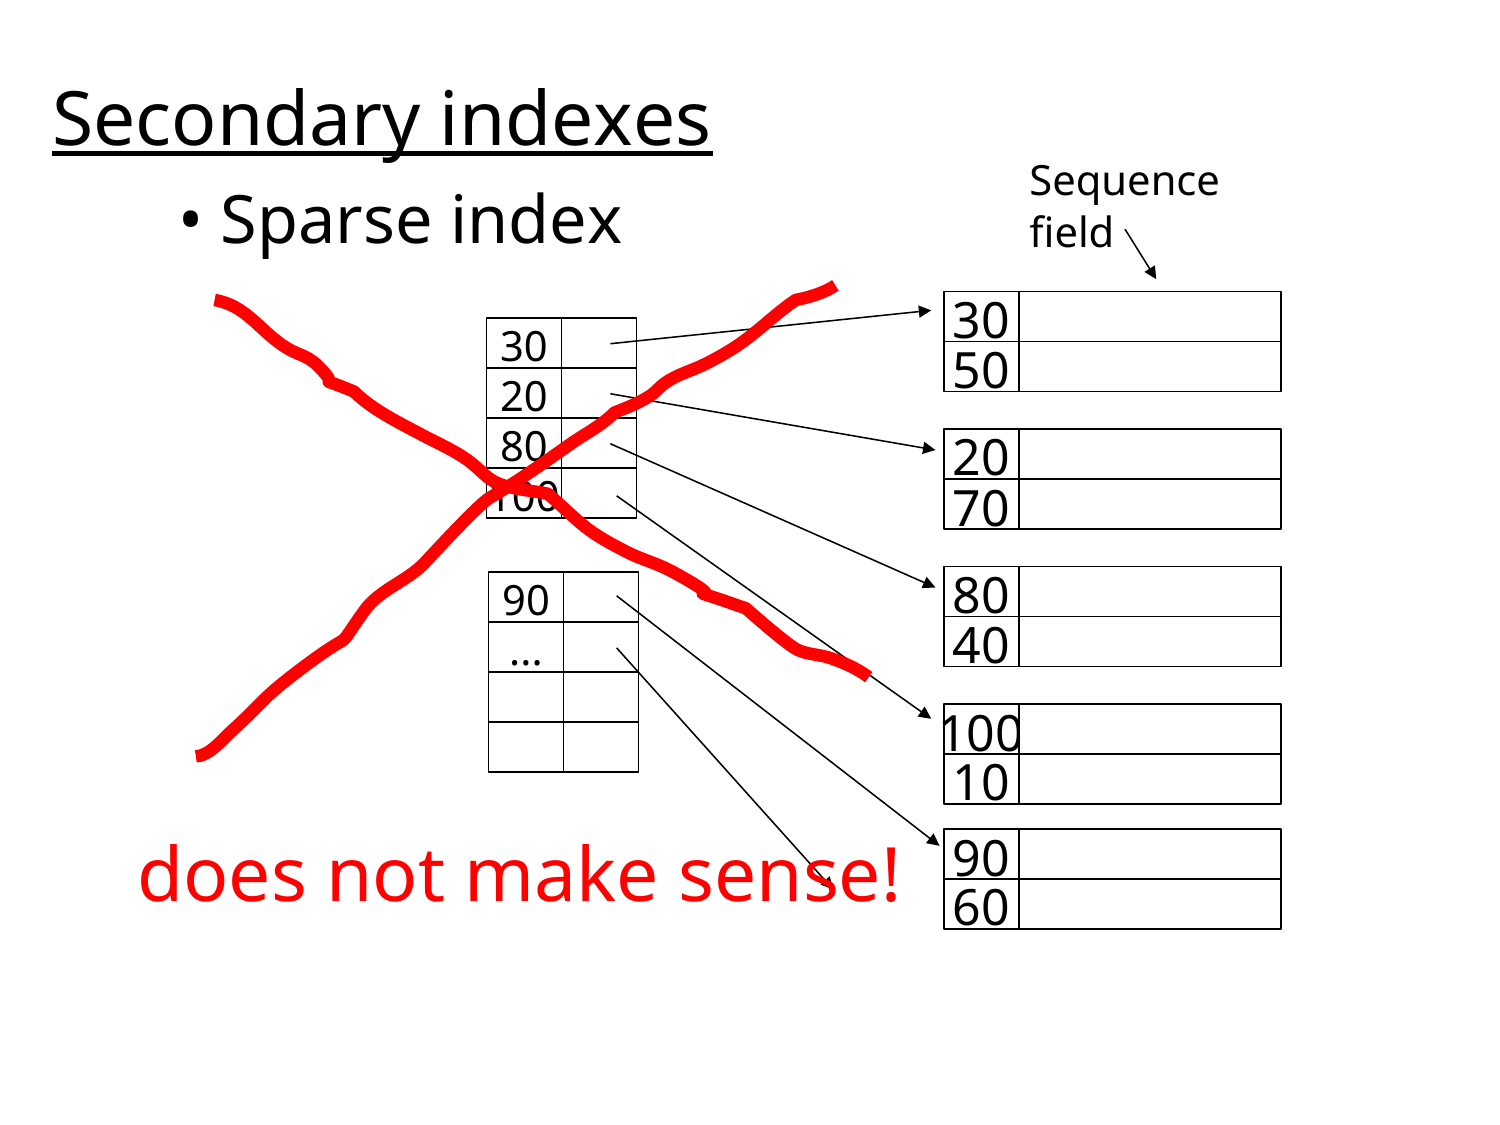

Secondary indexes
Sequence
field
 Sparse index
does not make sense!
30
50
30
20
80
100
20
70
80
40
90
...
100
10
90
60